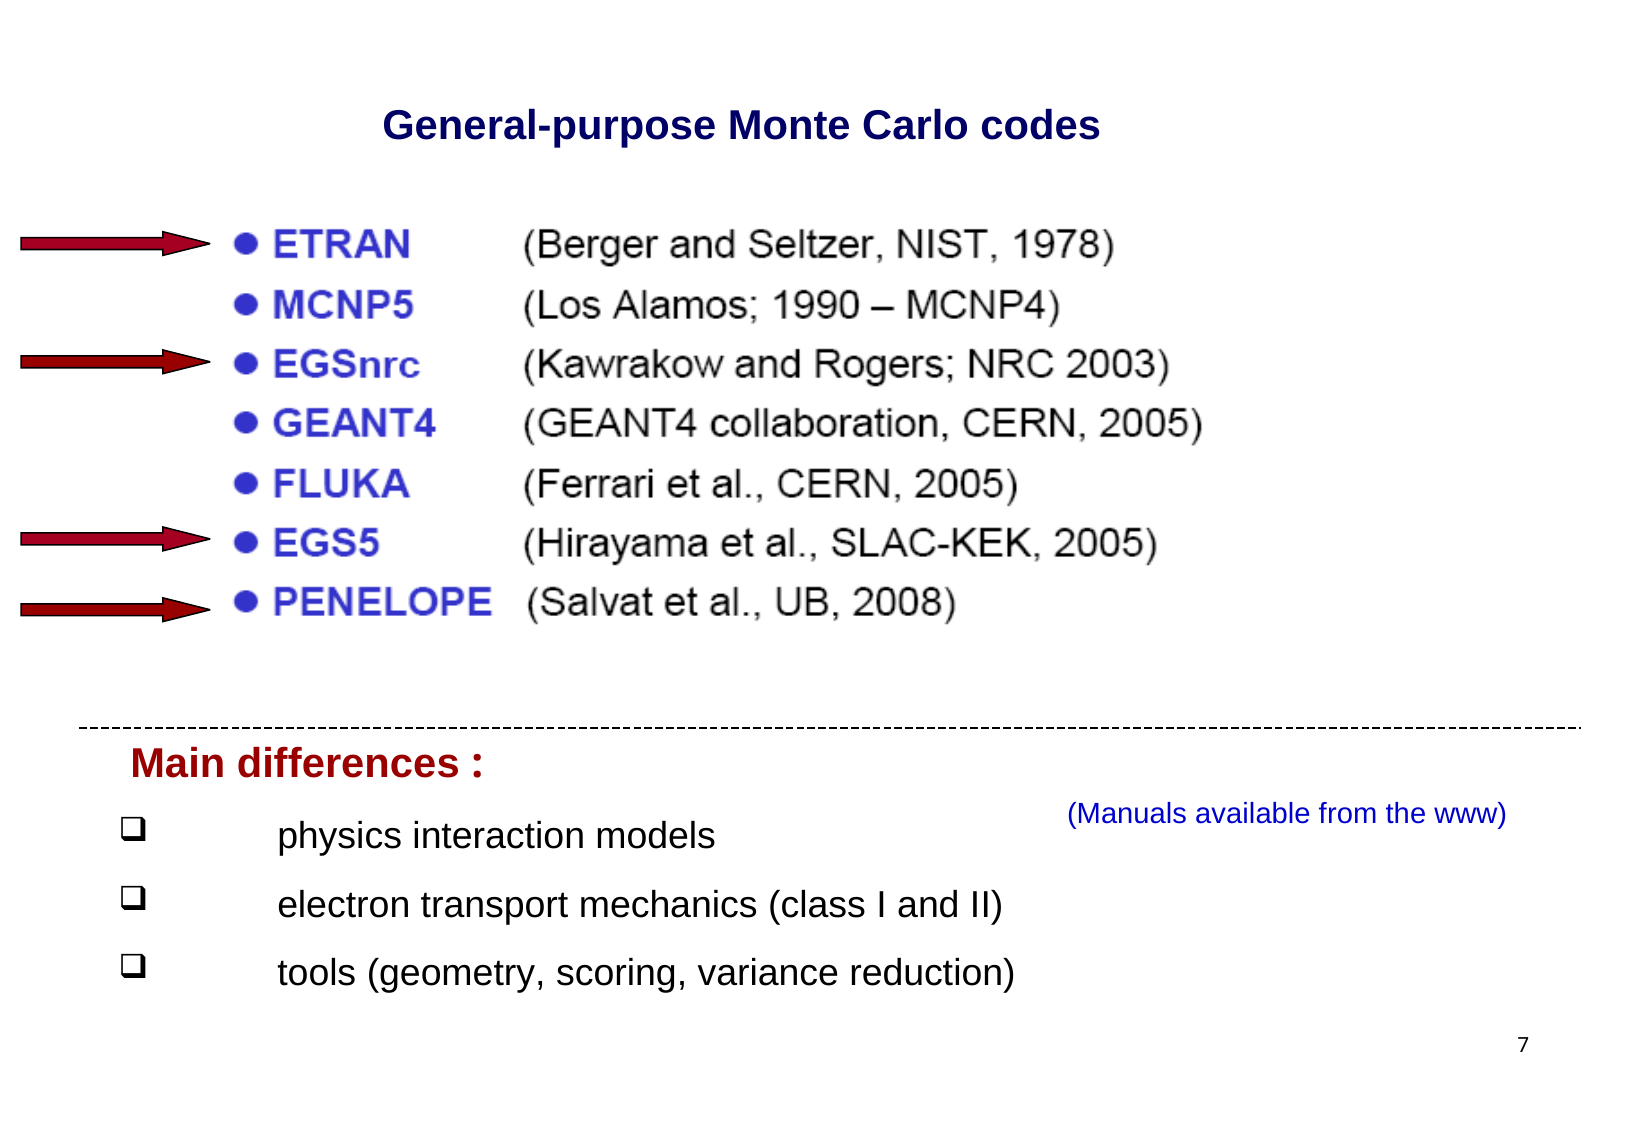

General-purpose Monte Carlo codes
Main differences :
(Manuals available from the www)
	 physics interaction models
 	 electron transport mechanics (class I and II)
	 tools (geometry, scoring, variance reduction)
7